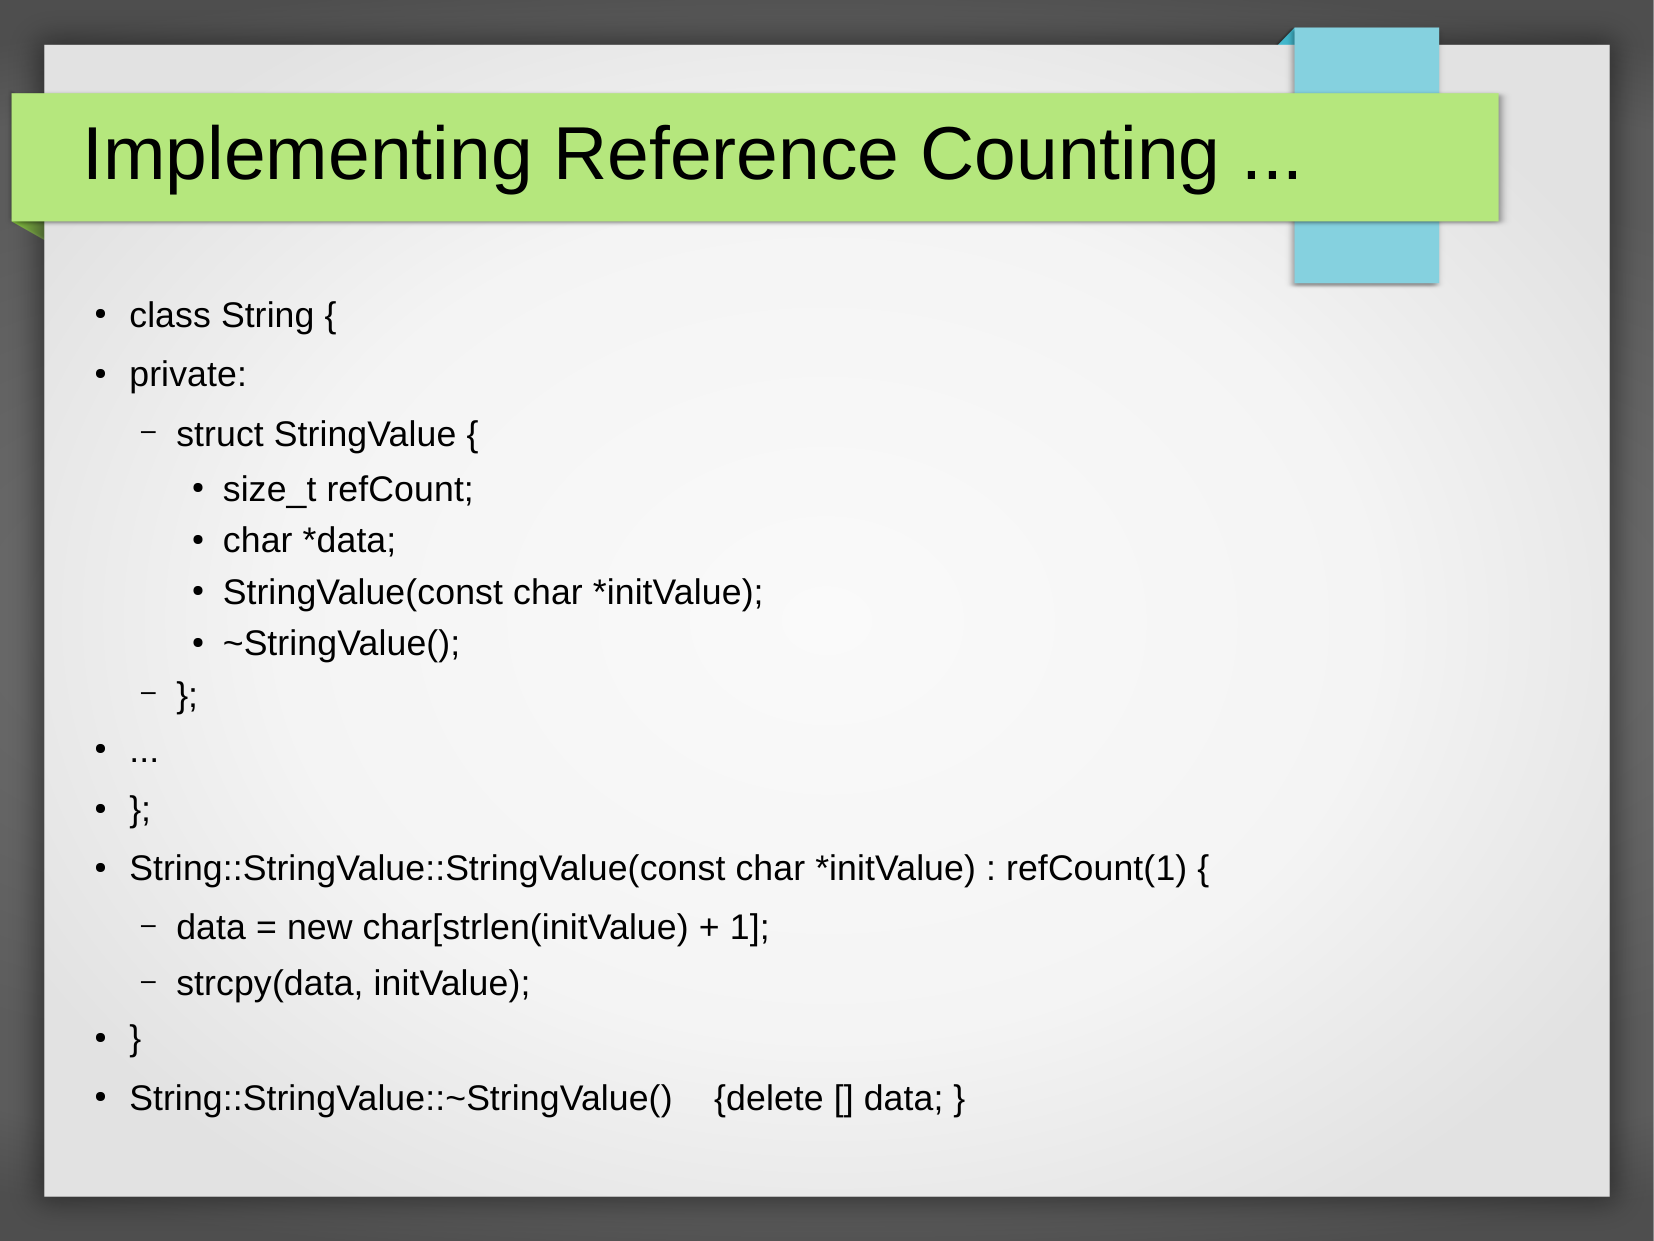

# Implementing Reference Counting ...
class String {
private:
struct StringValue {
size_t refCount;
char *data;
StringValue(const char *initValue);
~StringValue();
};
...
};
String::StringValue::StringValue(const char *initValue) : refCount(1) {
data = new char[strlen(initValue) + 1];
strcpy(data, initValue);
}
String::StringValue::~StringValue()	{delete [] data; }